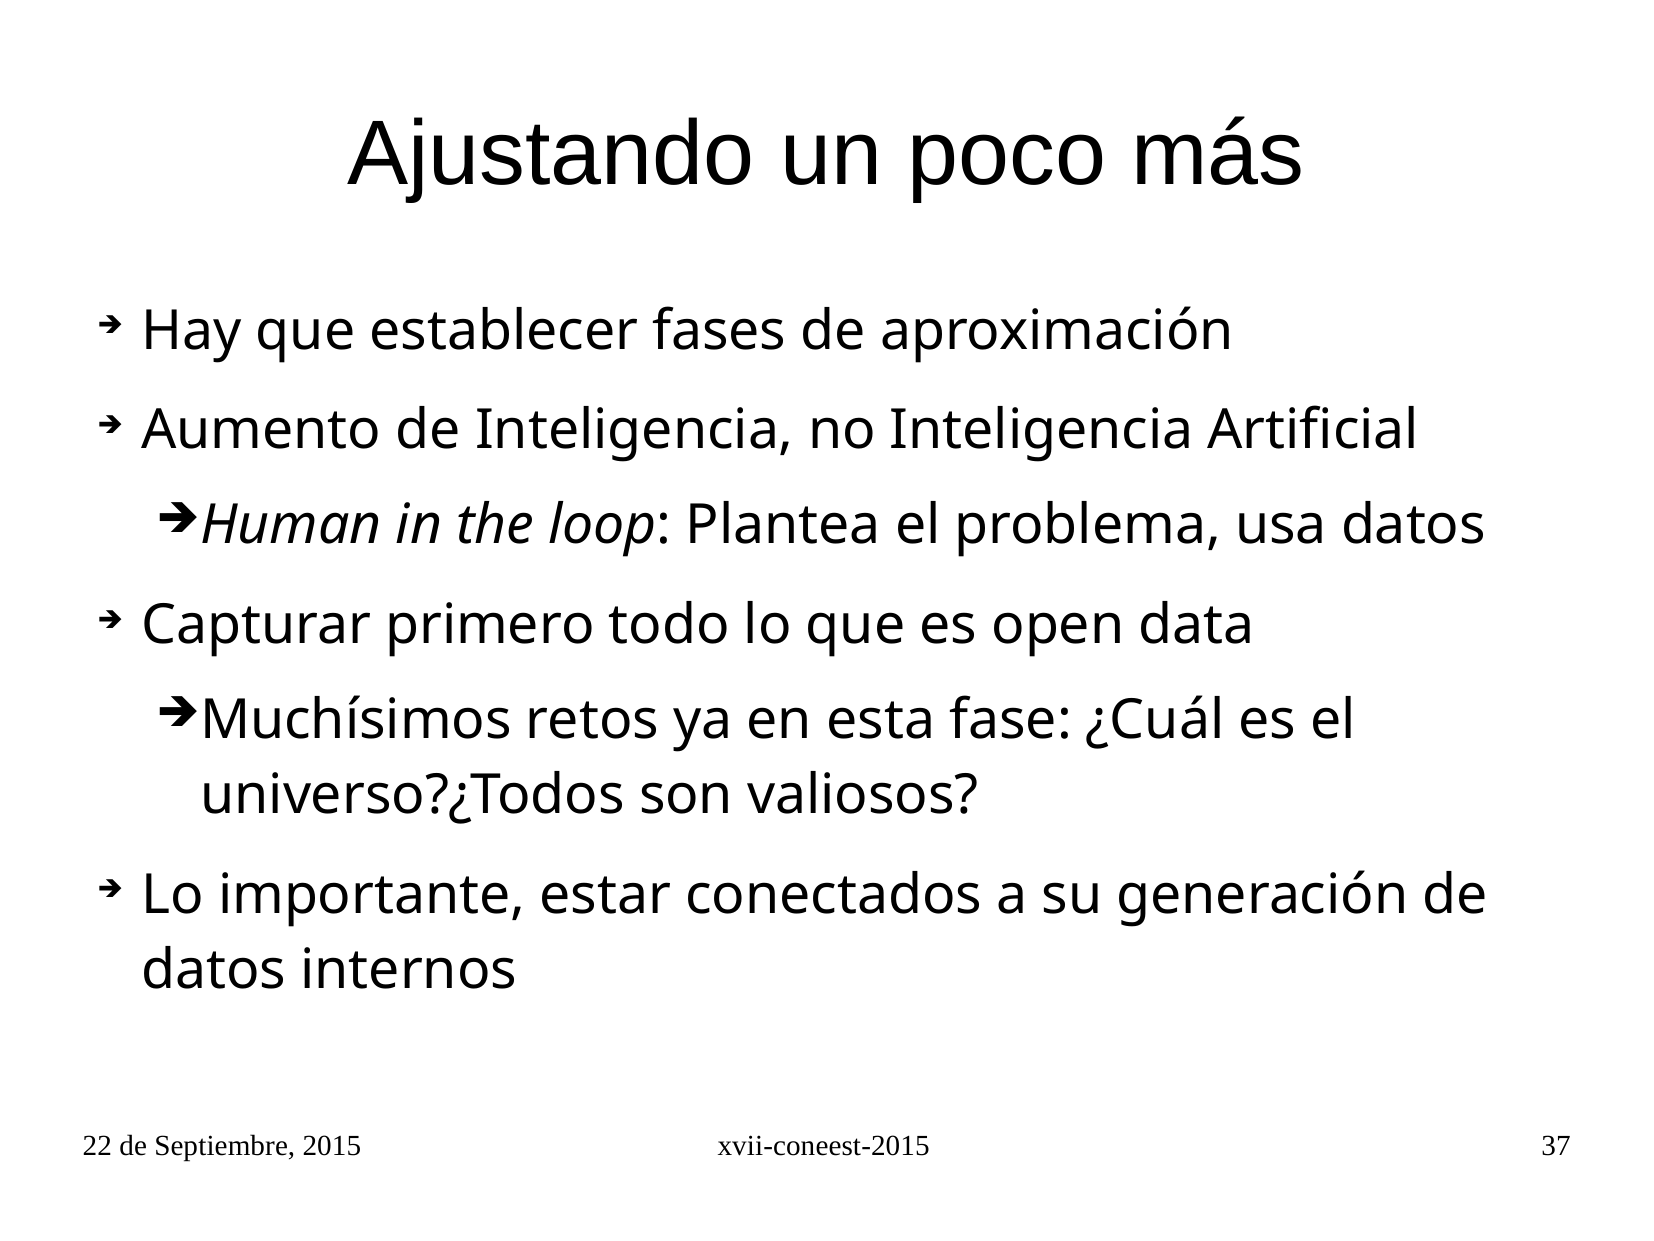

# Ajustando un poco más
Hay que establecer fases de aproximación
Aumento de Inteligencia, no Inteligencia Artificial
Human in the loop: Plantea el problema, usa datos
Capturar primero todo lo que es open data
Muchísimos retos ya en esta fase: ¿Cuál es el universo?¿Todos son valiosos?
Lo importante, estar conectados a su generación de datos internos
22 de Septiembre, 2015
xvii-coneest-2015
37